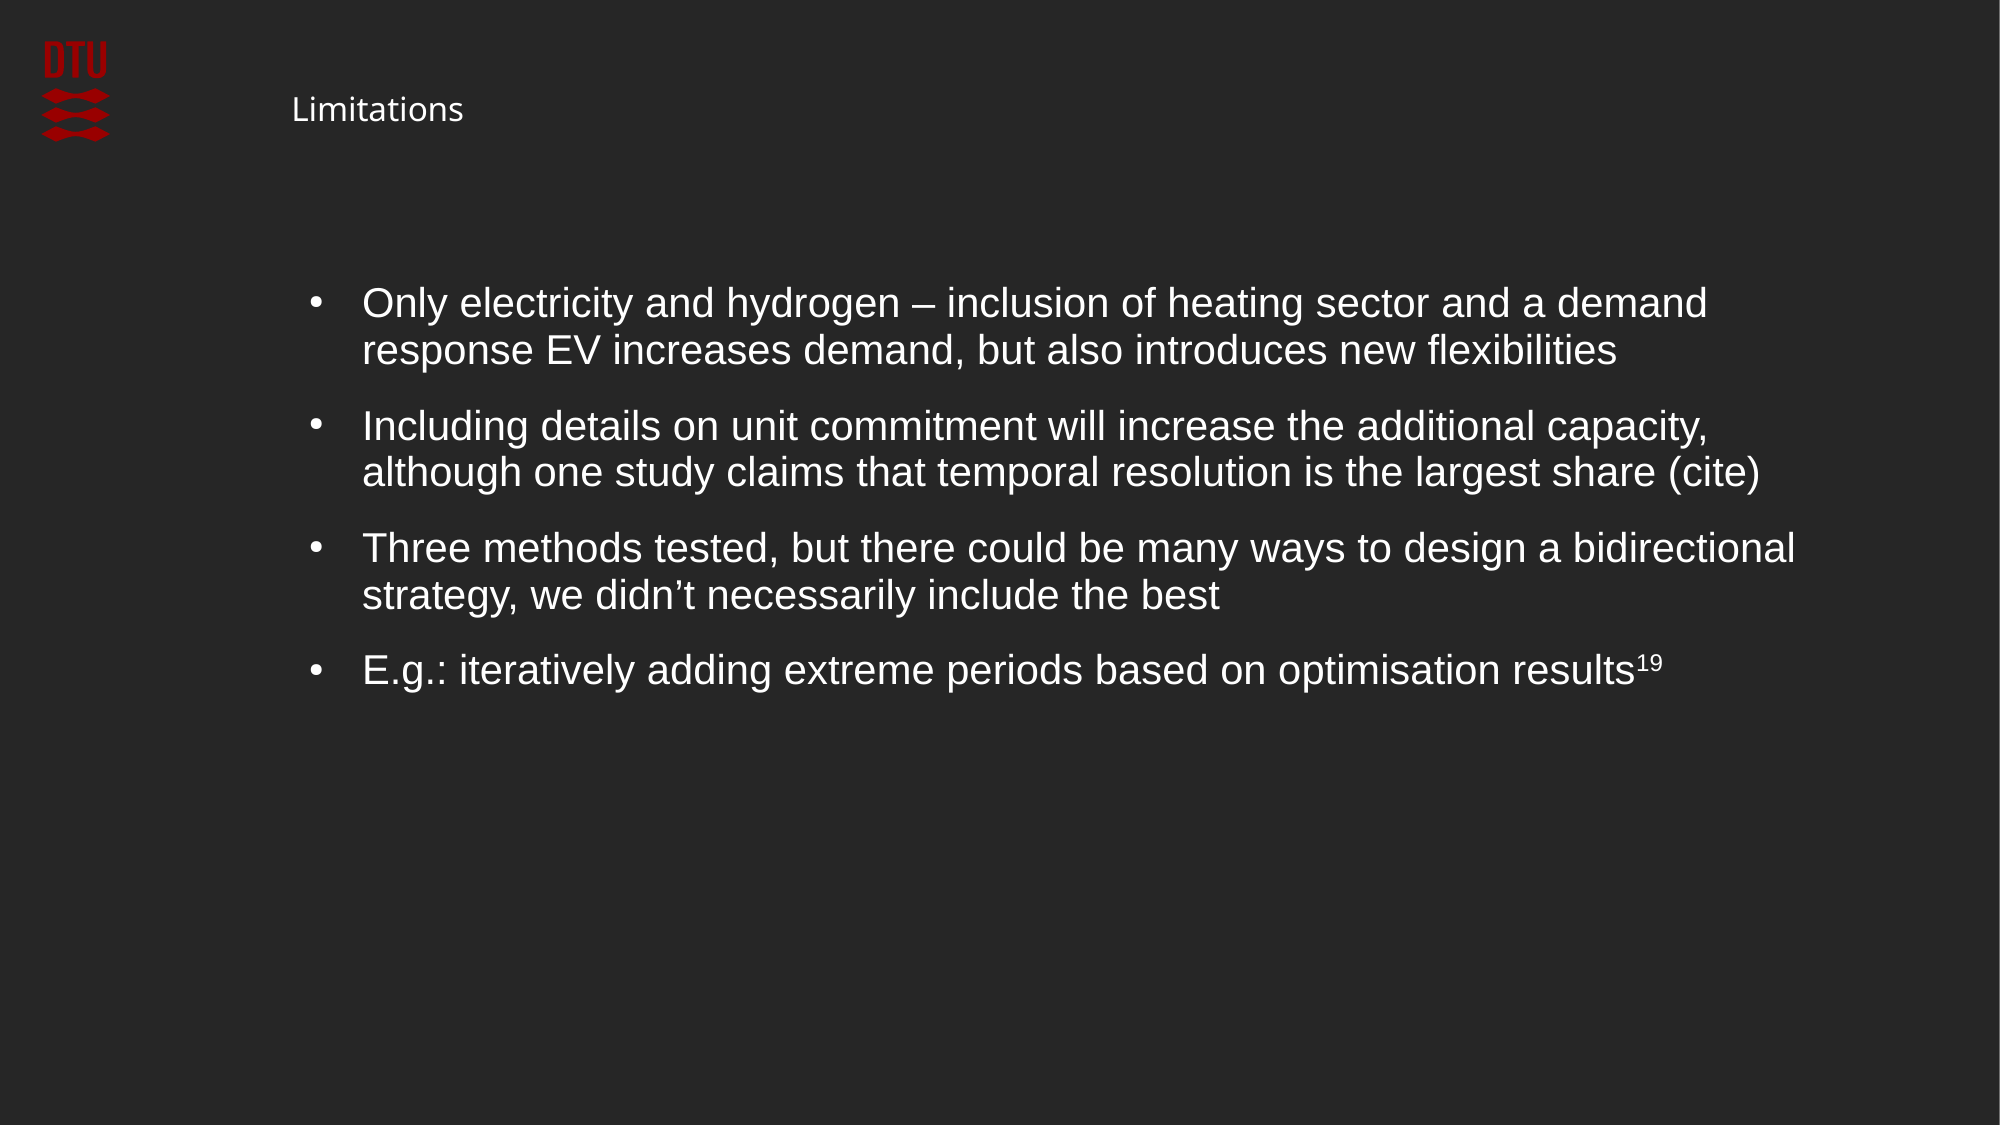

# Limitations
Only electricity and hydrogen – inclusion of heating sector and a demand response EV increases demand, but also introduces new flexibilities
Including details on unit commitment will increase the additional capacity, although one study claims that temporal resolution is the largest share (cite)
Three methods tested, but there could be many ways to design a bidirectional strategy, we didn’t necessarily include the best
E.g.: iteratively adding extreme periods based on optimisation results19